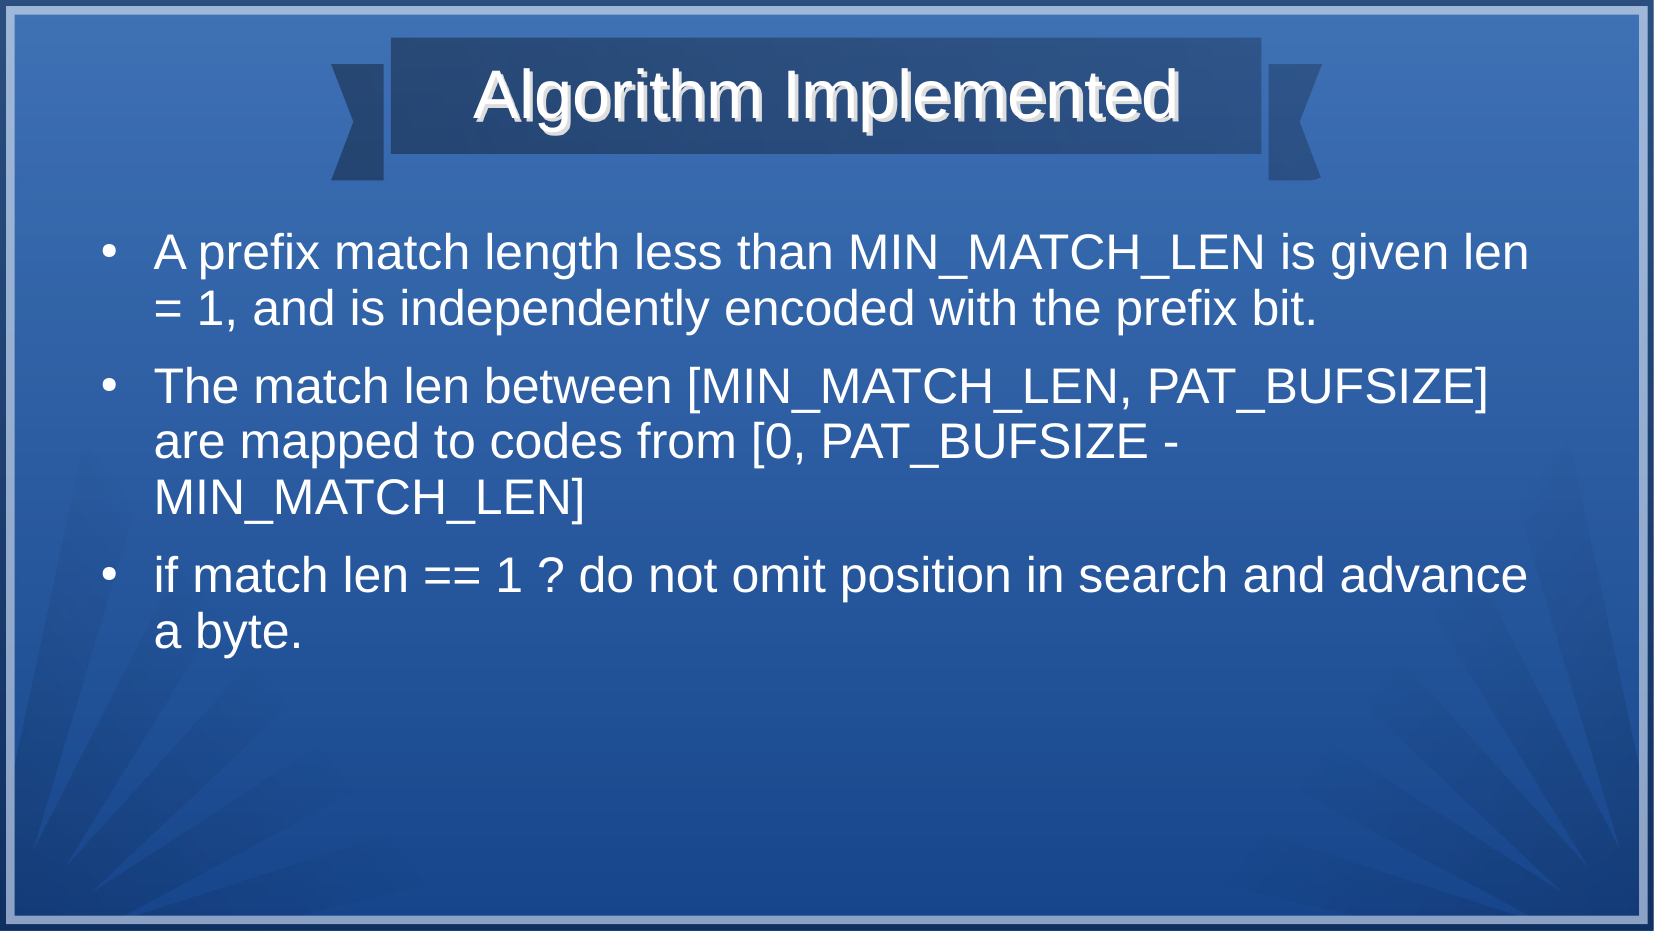

# Algorithm Implemented
A prefix match length less than MIN_MATCH_LEN is given len = 1, and is independently encoded with the prefix bit.
The match len between [MIN_MATCH_LEN, PAT_BUFSIZE] are mapped to codes from [0, PAT_BUFSIZE - MIN_MATCH_LEN]
if match len == 1 ? do not omit position in search and advance a byte.